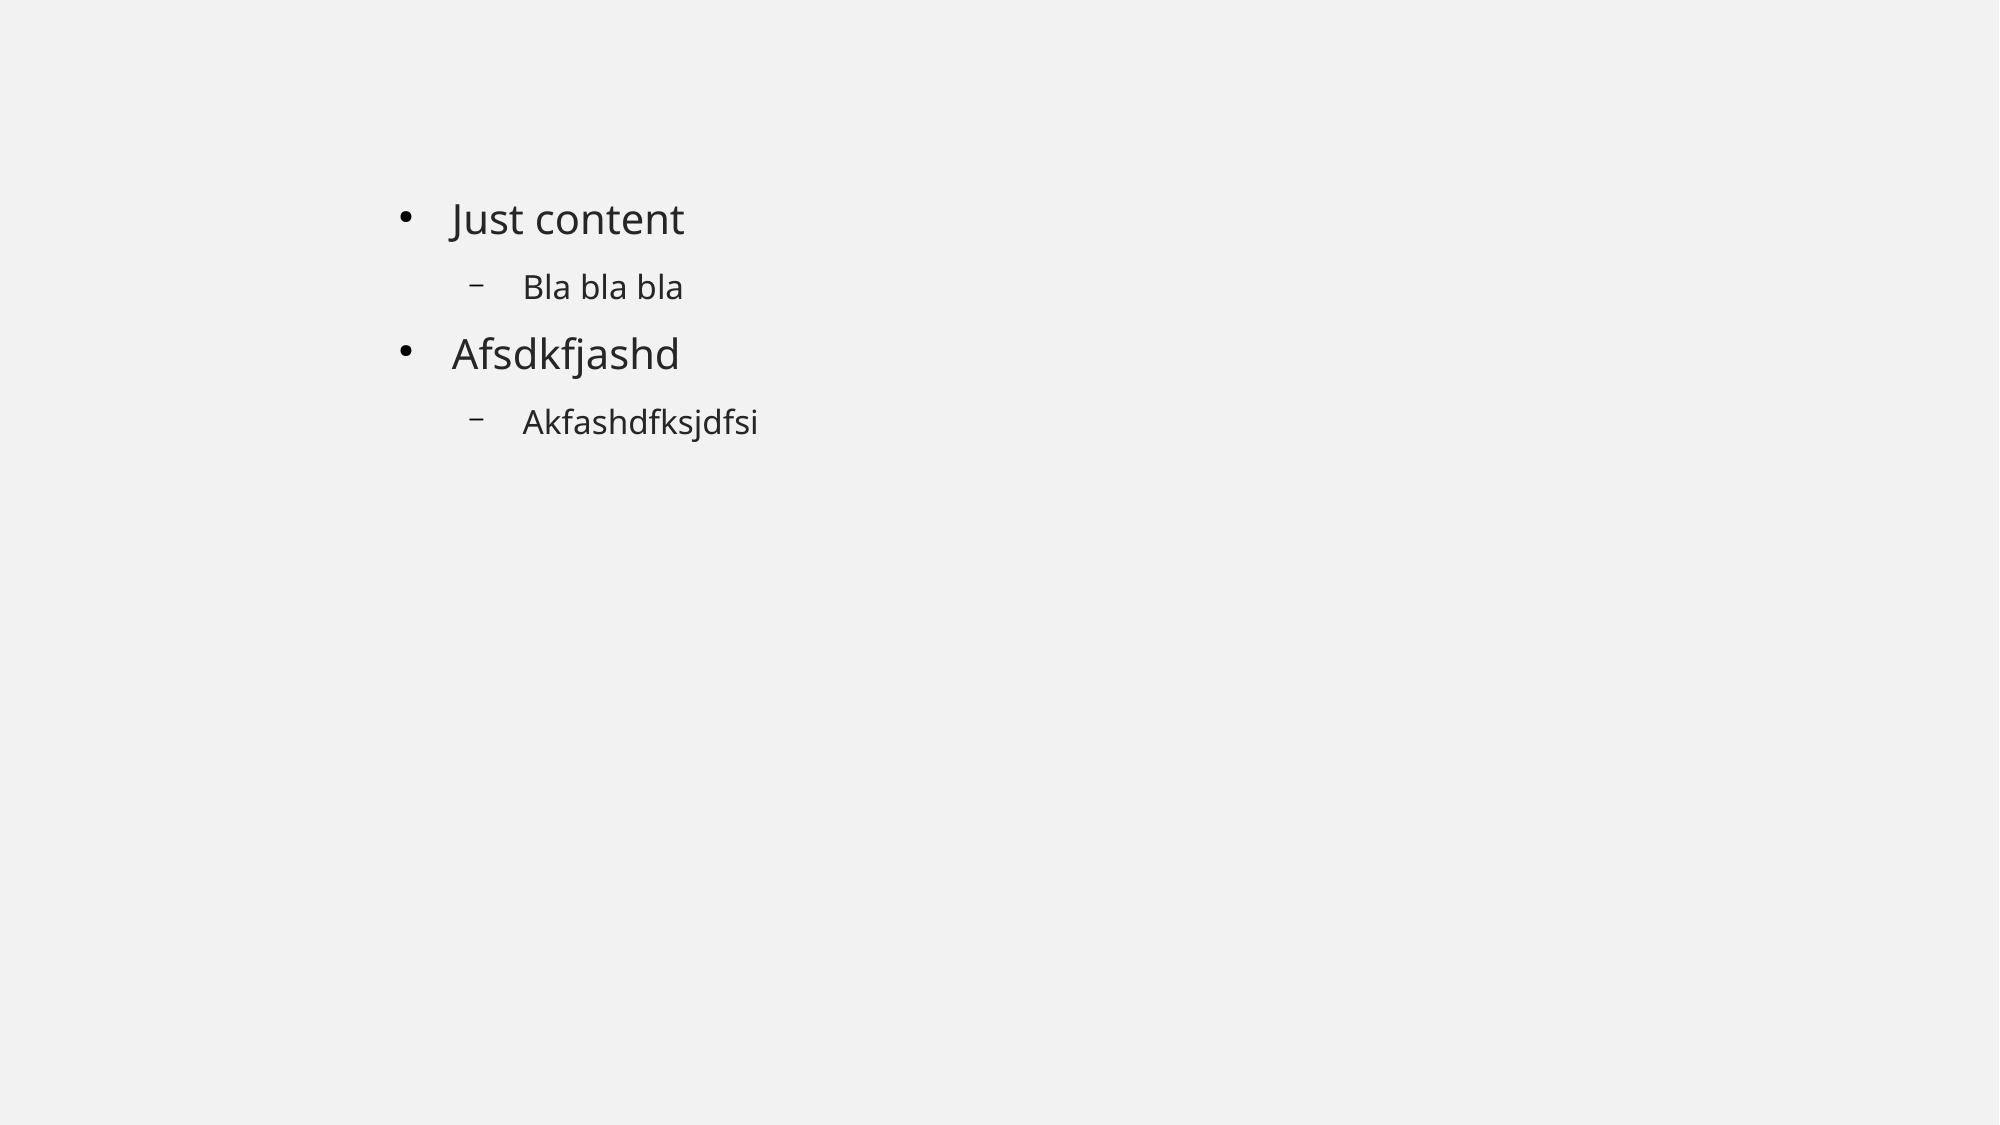

# Just content
Bla bla bla
Afsdkfjashd
Akfashdfksjdfsi